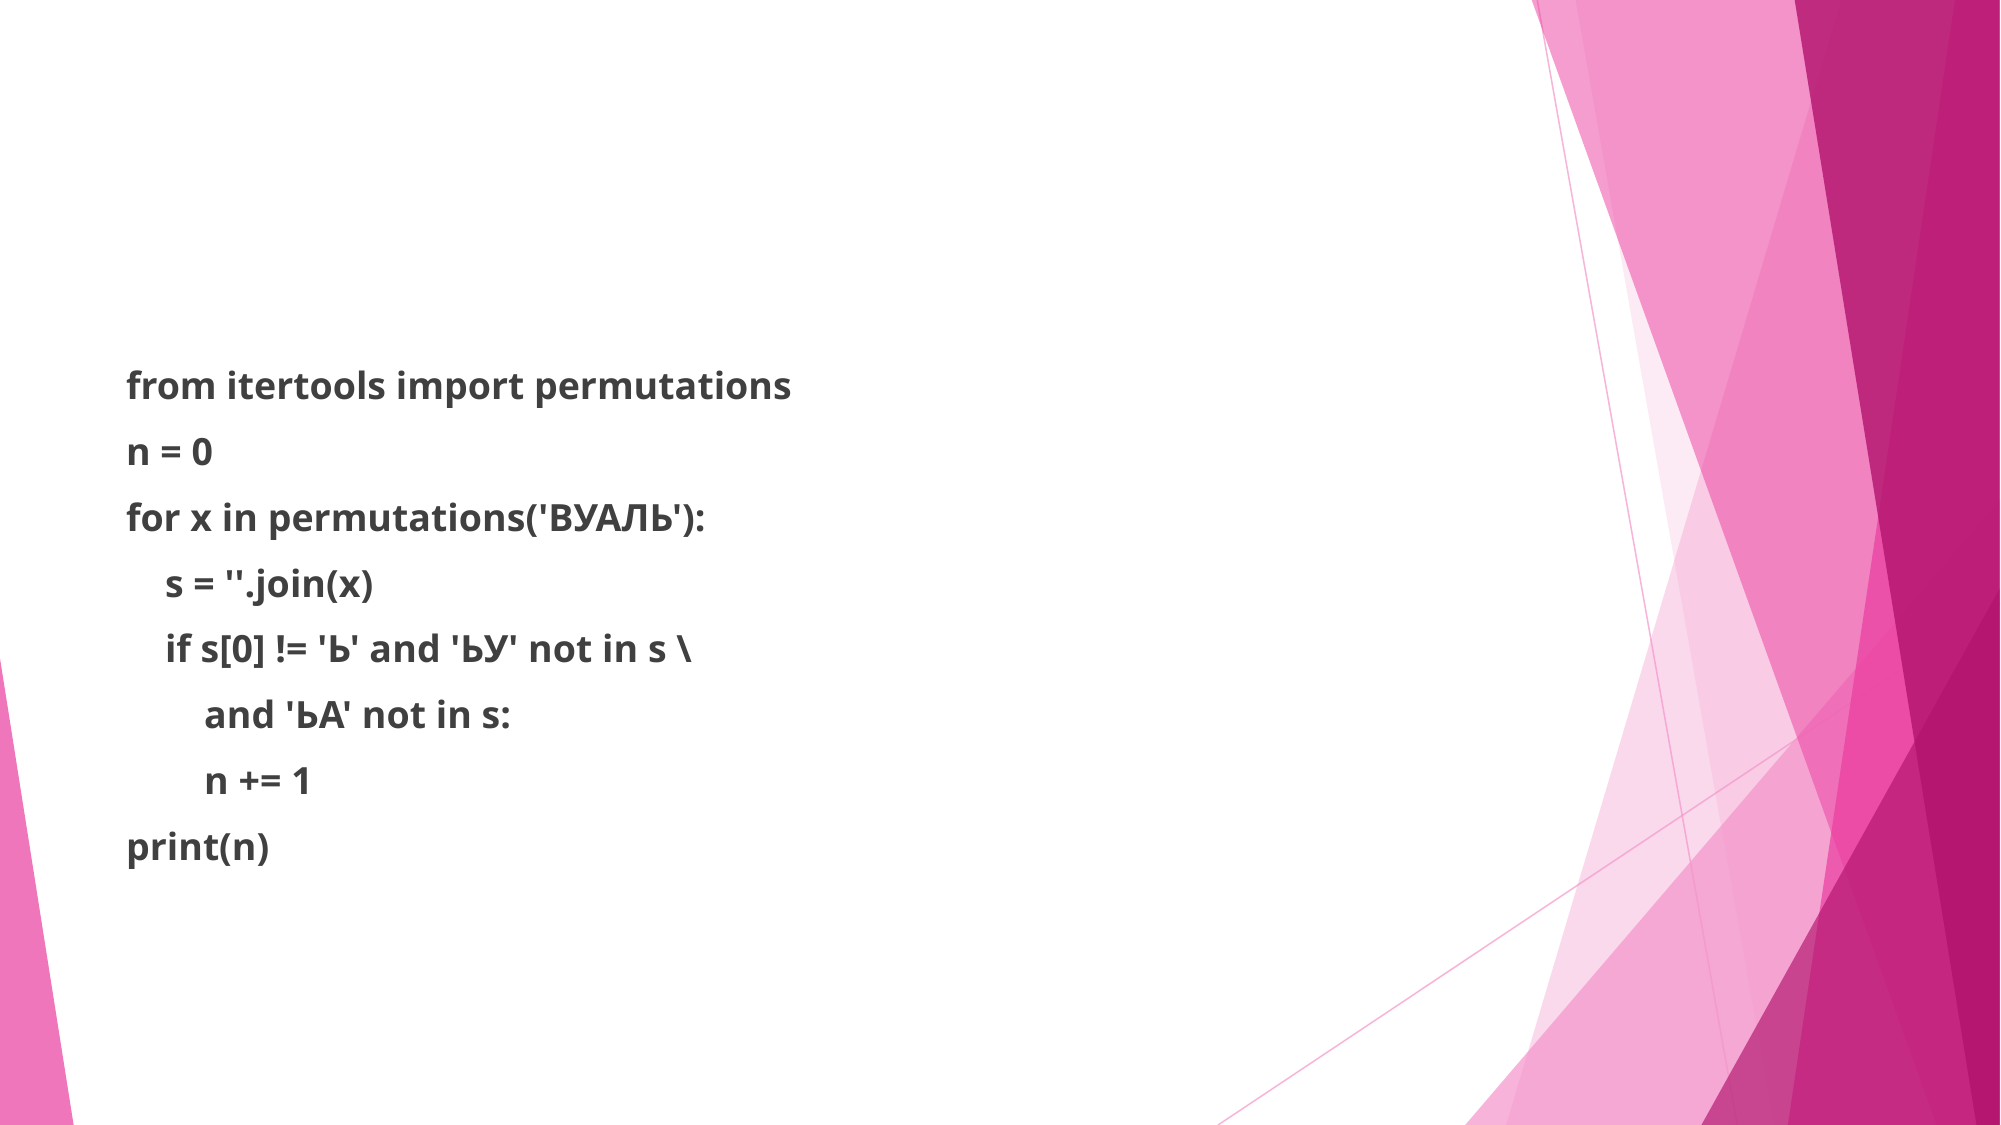

#
from itertools import permutations
n = 0
for x in permutations('ВУАЛЬ'):
    s = ''.join(x)
    if s[0] != 'Ь' and 'ЬУ' not in s \
        and 'ЬА' not in s:
        n += 1
print(n)